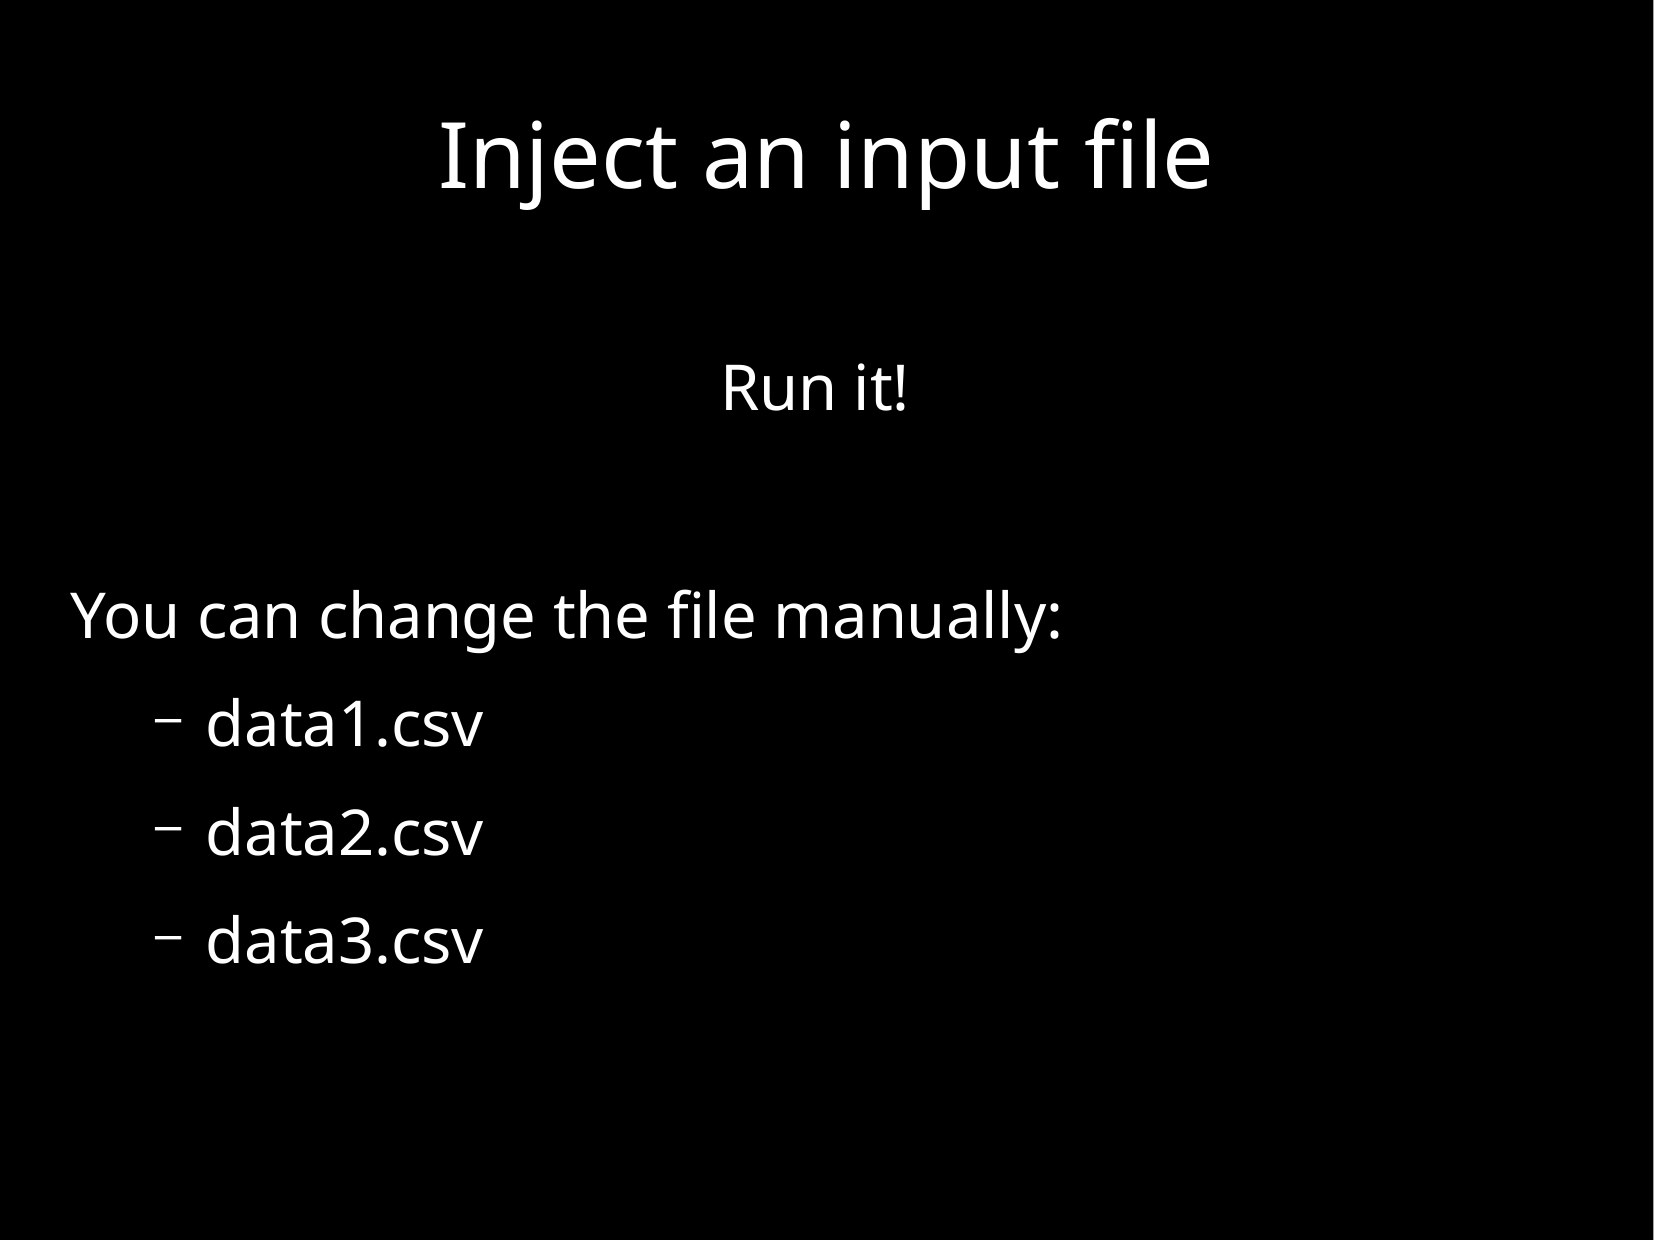

# Inject an input file
Run it!
You can change the file manually:
data1.csv
data2.csv
data3.csv